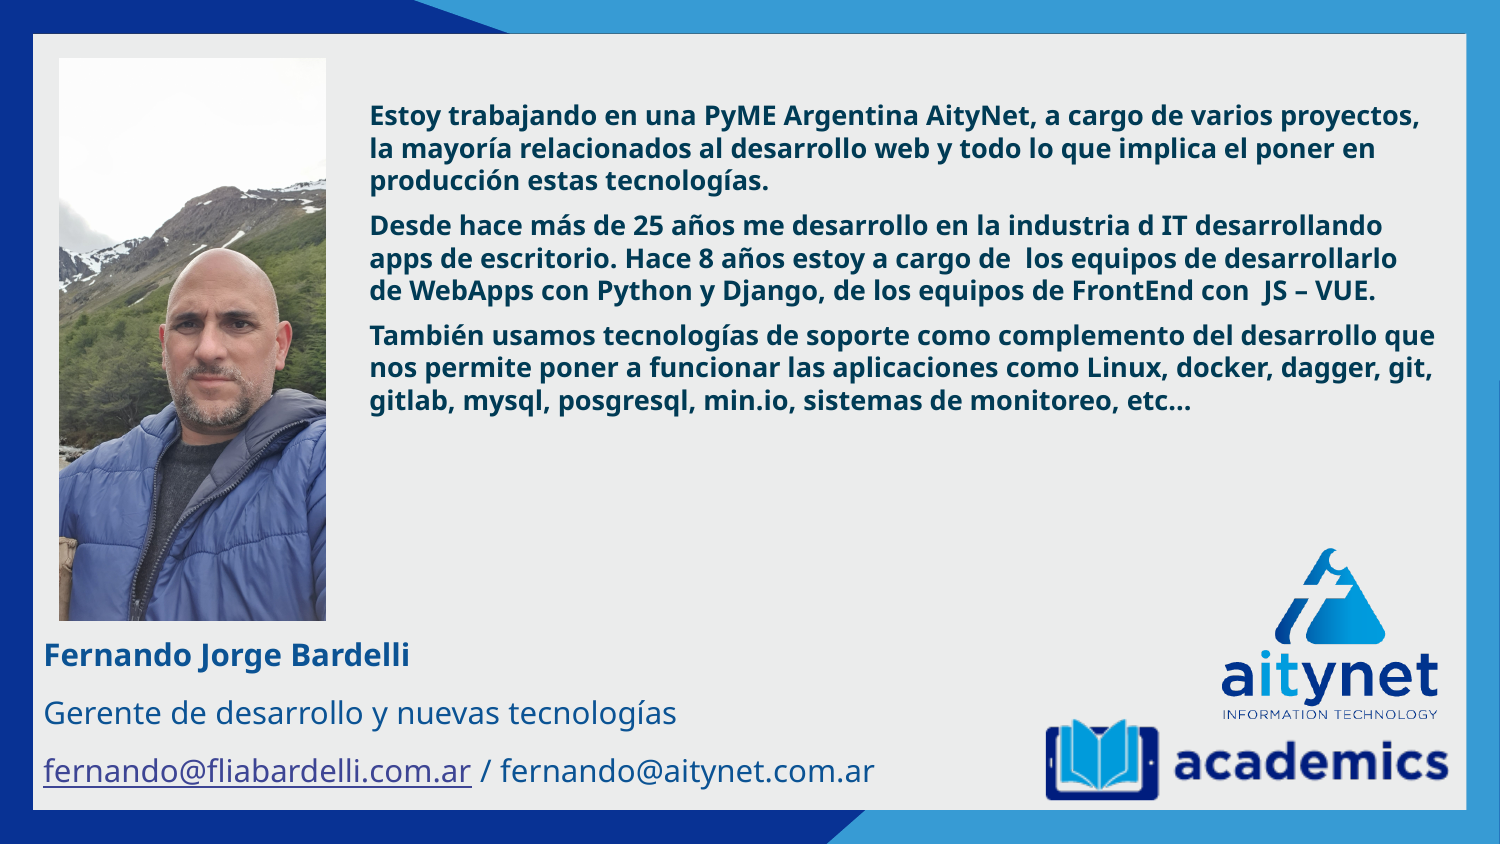

Estoy trabajando en una PyME Argentina AityNet, a cargo de varios proyectos, la mayoría relacionados al desarrollo web y todo lo que implica el poner en producción estas tecnologías.
Desde hace más de 25 años me desarrollo en la industria d IT desarrollando apps de escritorio. Hace 8 años estoy a cargo de los equipos de desarrollarlo de WebApps con Python y Django, de los equipos de FrontEnd con JS – VUE.
También usamos tecnologías de soporte como complemento del desarrollo que nos permite poner a funcionar las aplicaciones como Linux, docker, dagger, git, gitlab, mysql, posgresql, min.io, sistemas de monitoreo, etc...
Fernando Jorge Bardelli
Gerente de desarrollo y nuevas tecnologías
fernando@fliabardelli.com.ar / fernando@aitynet.com.ar